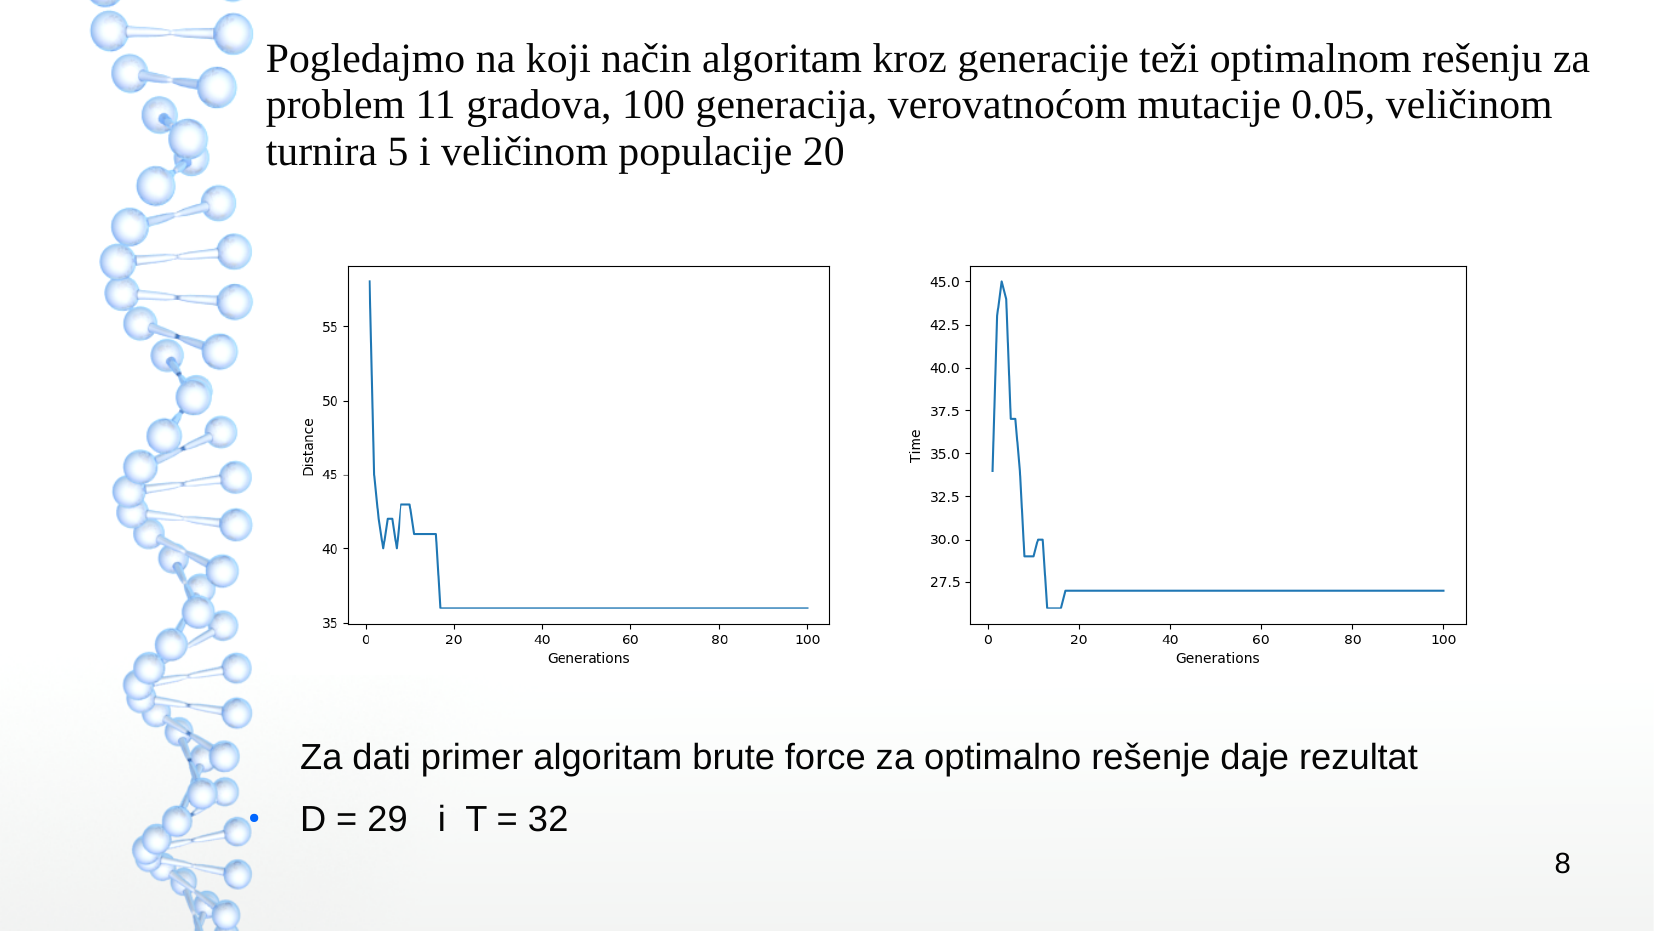

# Pogledajmo na koji način algoritam kroz generacije teži optimalnom rešenju za problem 11 gradova, 100 generacija, verovatnoćom mutacije 0.05, veličinom turnira 5 i veličinom populacije 20
Za dati primer algoritam brute force za optimalno rešenje daje rezultat
D = 29 i T = 32
8